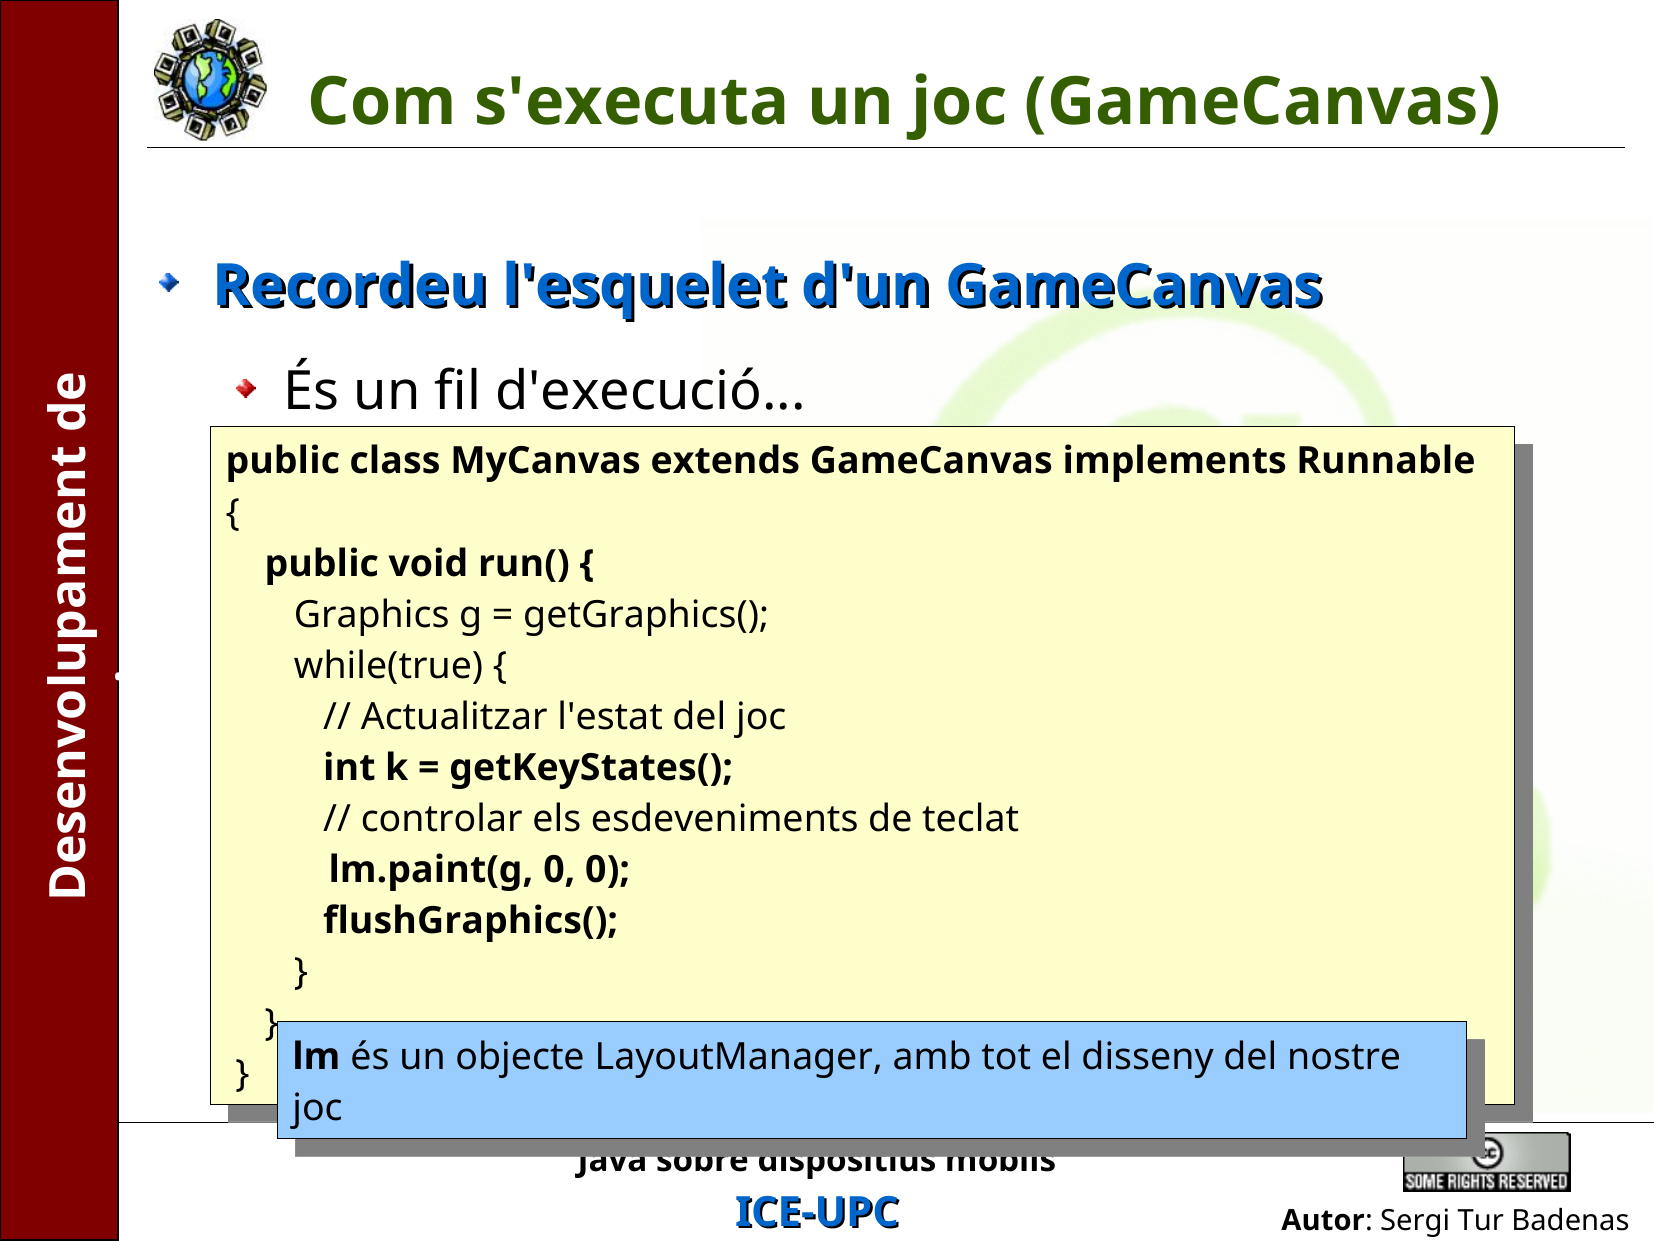

# Com s'executa un joc (GameCanvas)
Recordeu l'esquelet d'un GameCanvas
És un fil d'execució...
public class MyCanvas extends GameCanvas implements Runnable {
 public void run() {
 Graphics g = getGraphics();
 while(true) {
 // Actualitzar l'estat del joc
 int k = getKeyStates();
 // controlar els esdeveniments de teclat
	 lm.paint(g, 0, 0);
 flushGraphics();
 }
 }
 }
lm és un objecte LayoutManager, amb tot el disseny del nostre joc